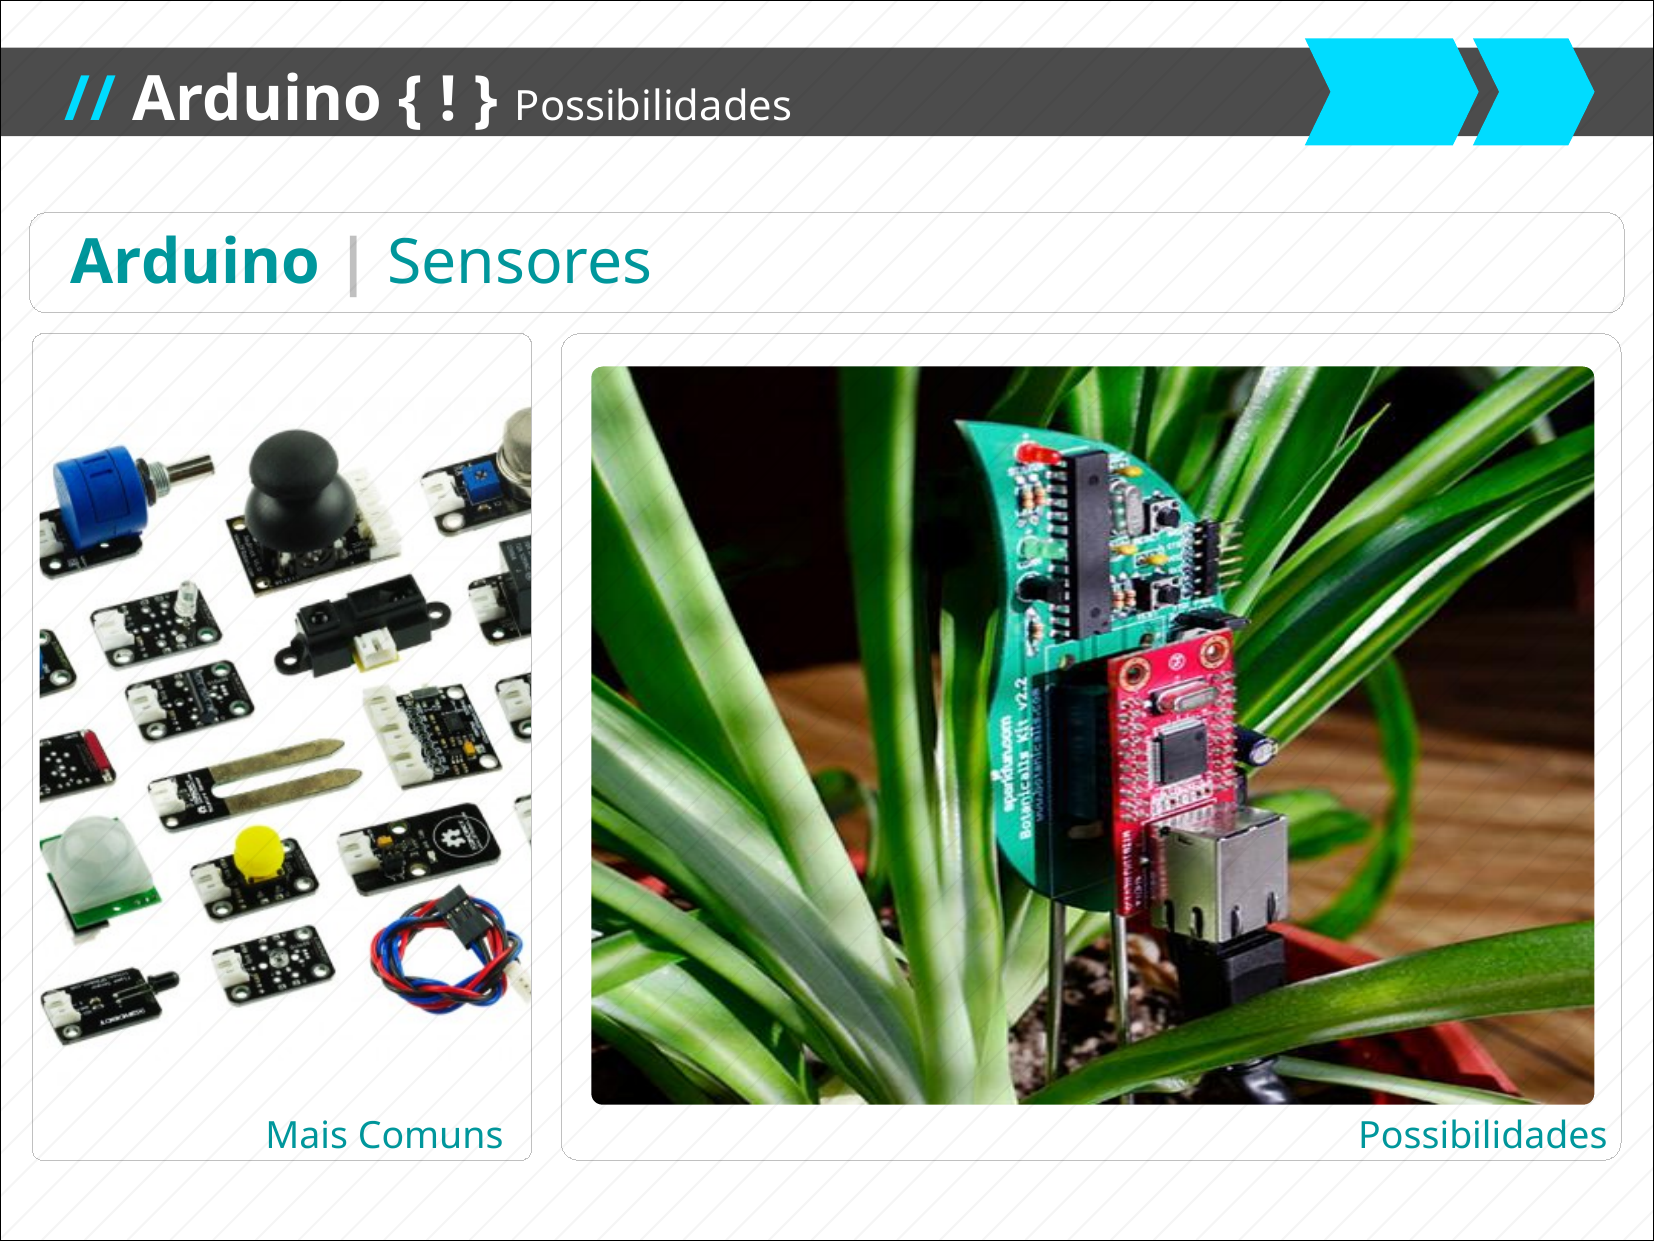

// Arduino { ! } Possibilidades
Arduino | Sensores
Mais Comuns
Possibilidades